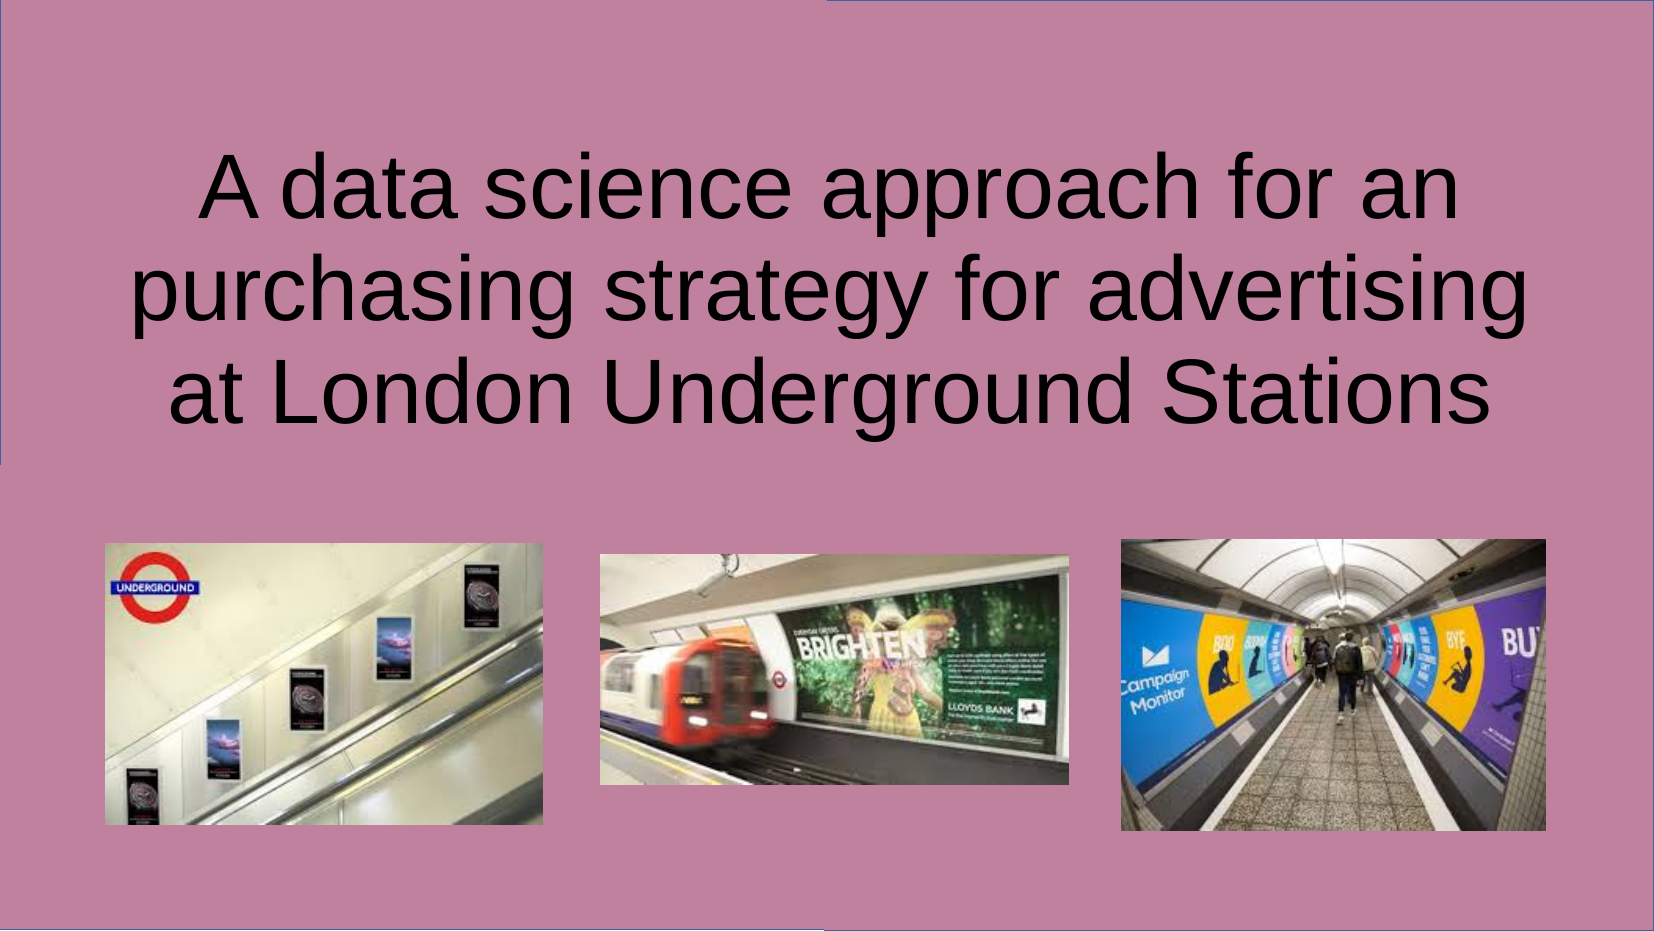

# A data science approach for an purchasing strategy for advertising at London Underground Stations